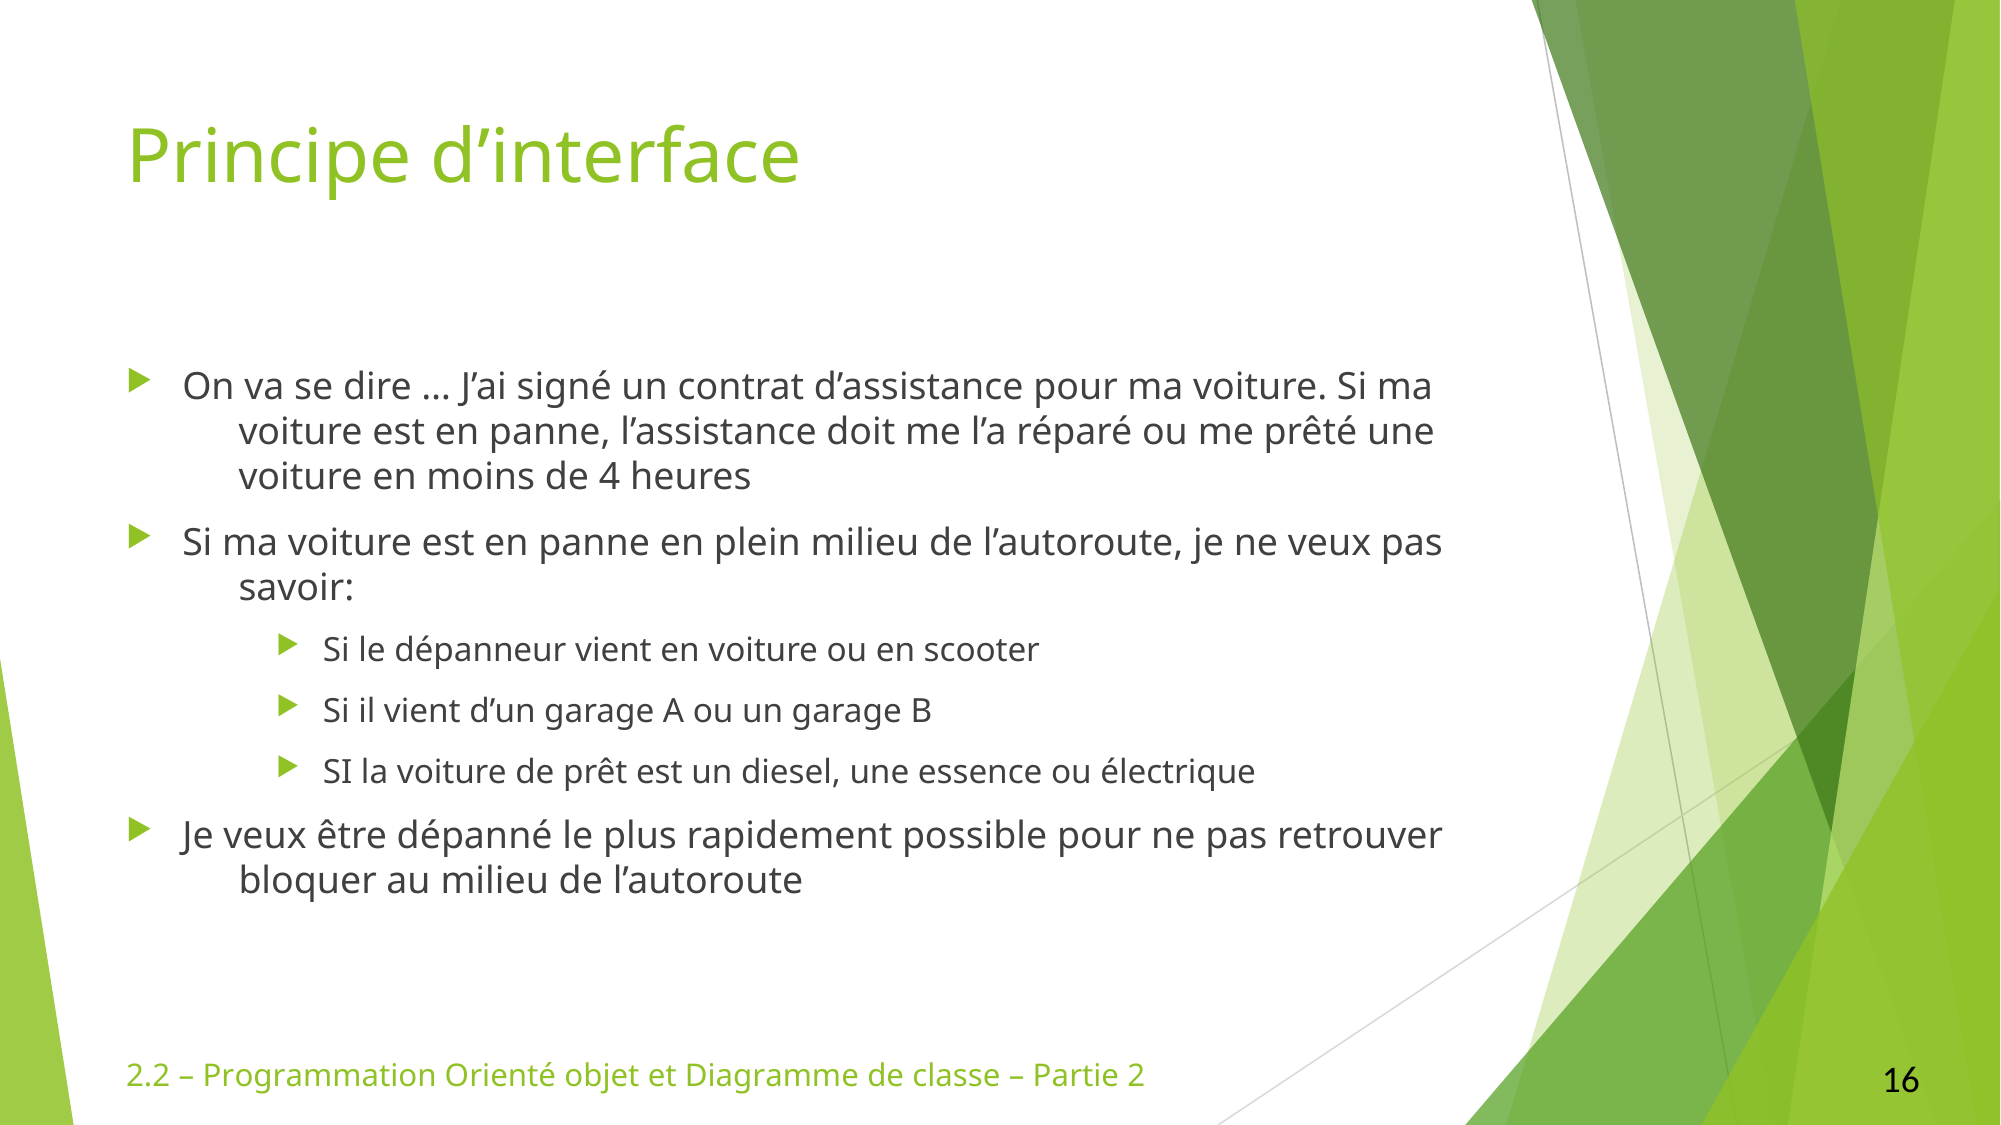

# Principe d’interface
On va se dire … J’ai signé un contrat d’assistance pour ma voiture. Si ma voiture est en panne, l’assistance doit me l’a réparé ou me prêté une voiture en moins de 4 heures
Si ma voiture est en panne en plein milieu de l’autoroute, je ne veux pas savoir:
Si le dépanneur vient en voiture ou en scooter
Si il vient d’un garage A ou un garage B
SI la voiture de prêt est un diesel, une essence ou électrique
Je veux être dépanné le plus rapidement possible pour ne pas retrouver bloquer au milieu de l’autoroute
2.2 – Programmation Orienté objet et Diagramme de classe – Partie 2